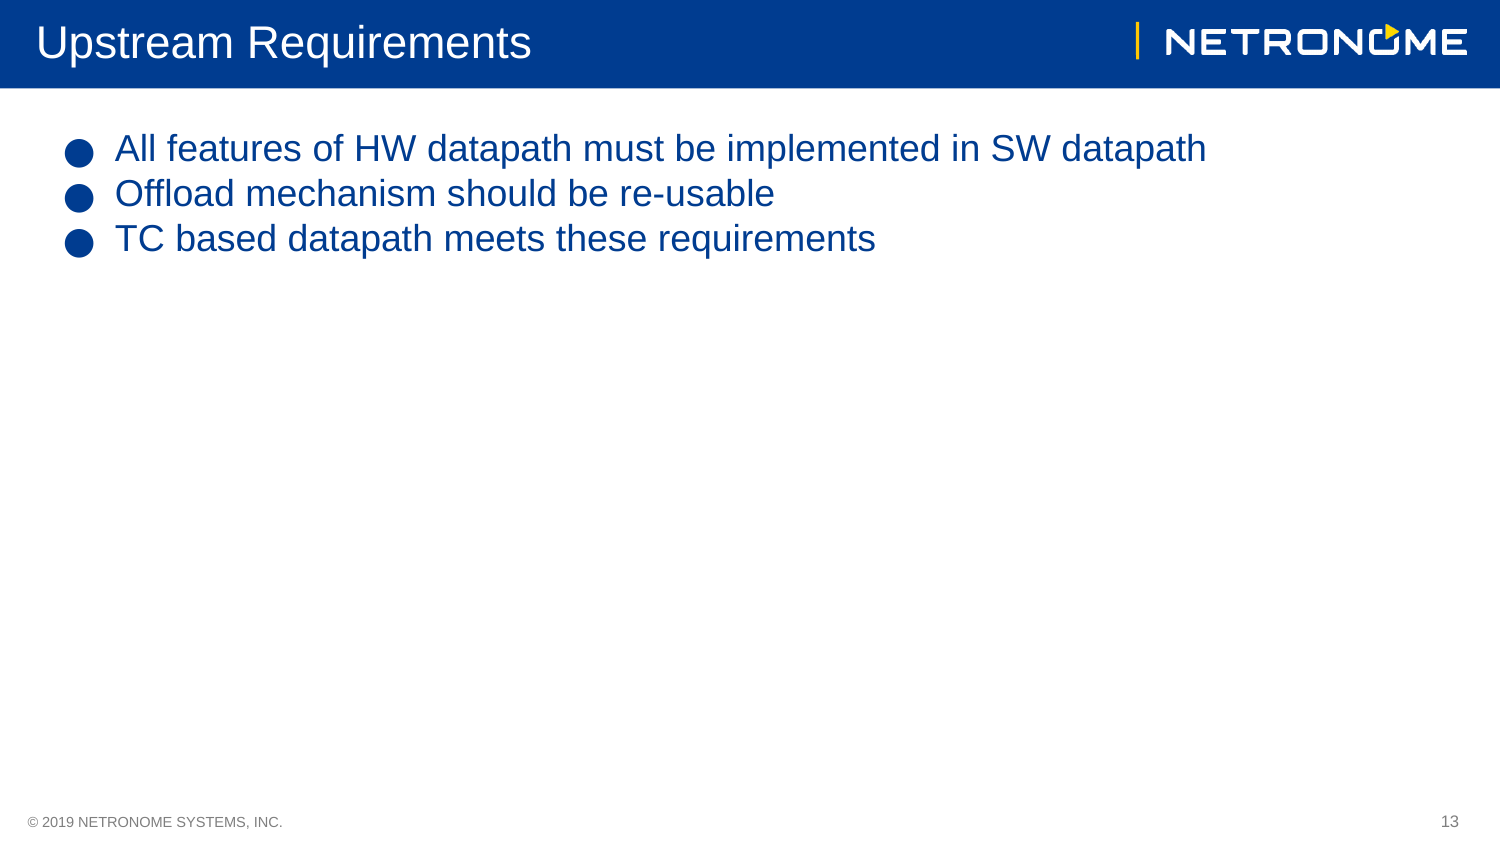

# Upstream Requirements
All features of HW datapath must be implemented in SW datapath
Offload mechanism should be re-usable
TC based datapath meets these requirements